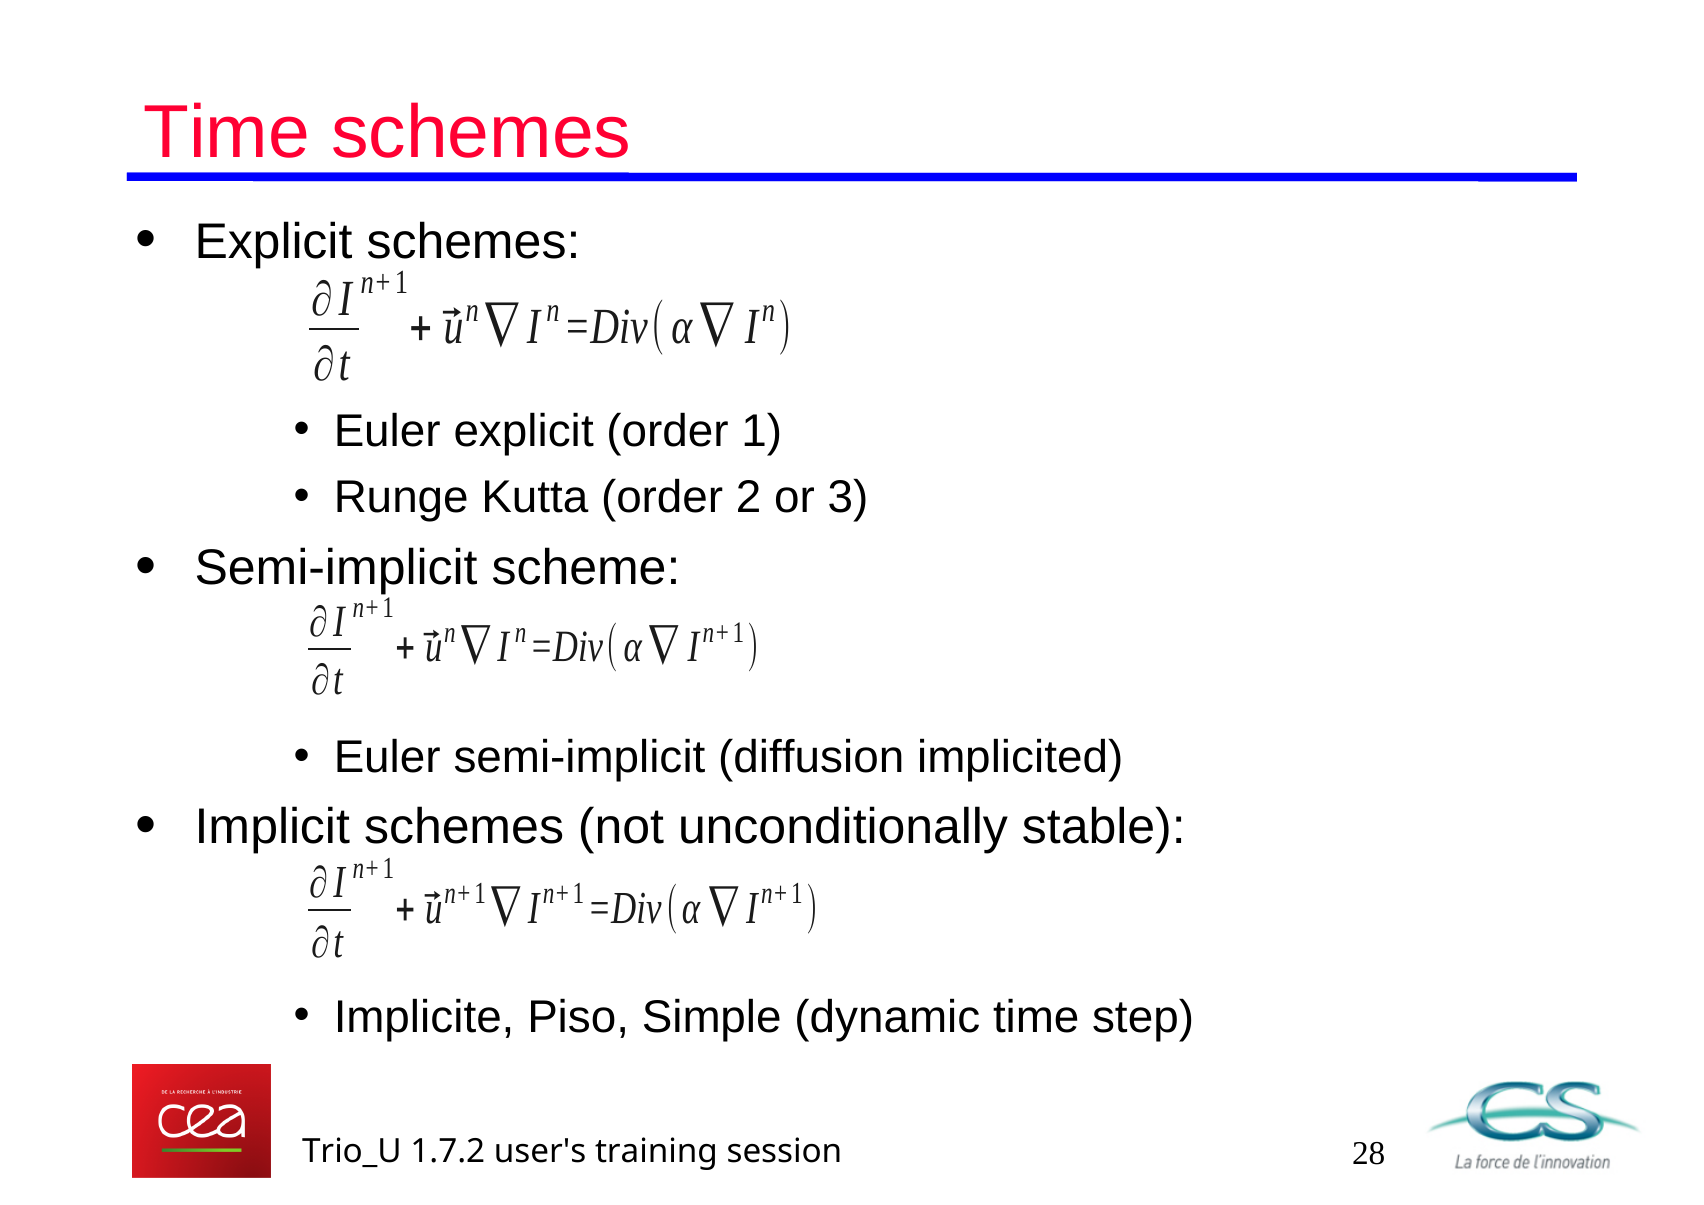

# Time schemes
Explicit schemes:
Euler explicit (order 1)
Runge Kutta (order 2 or 3)
Semi-implicit scheme:
Euler semi-implicit (diffusion implicited)
Implicit schemes (not unconditionally stable):
Implicite, Piso, Simple (dynamic time step)
Trio_U 1.7.2 user's training session
28